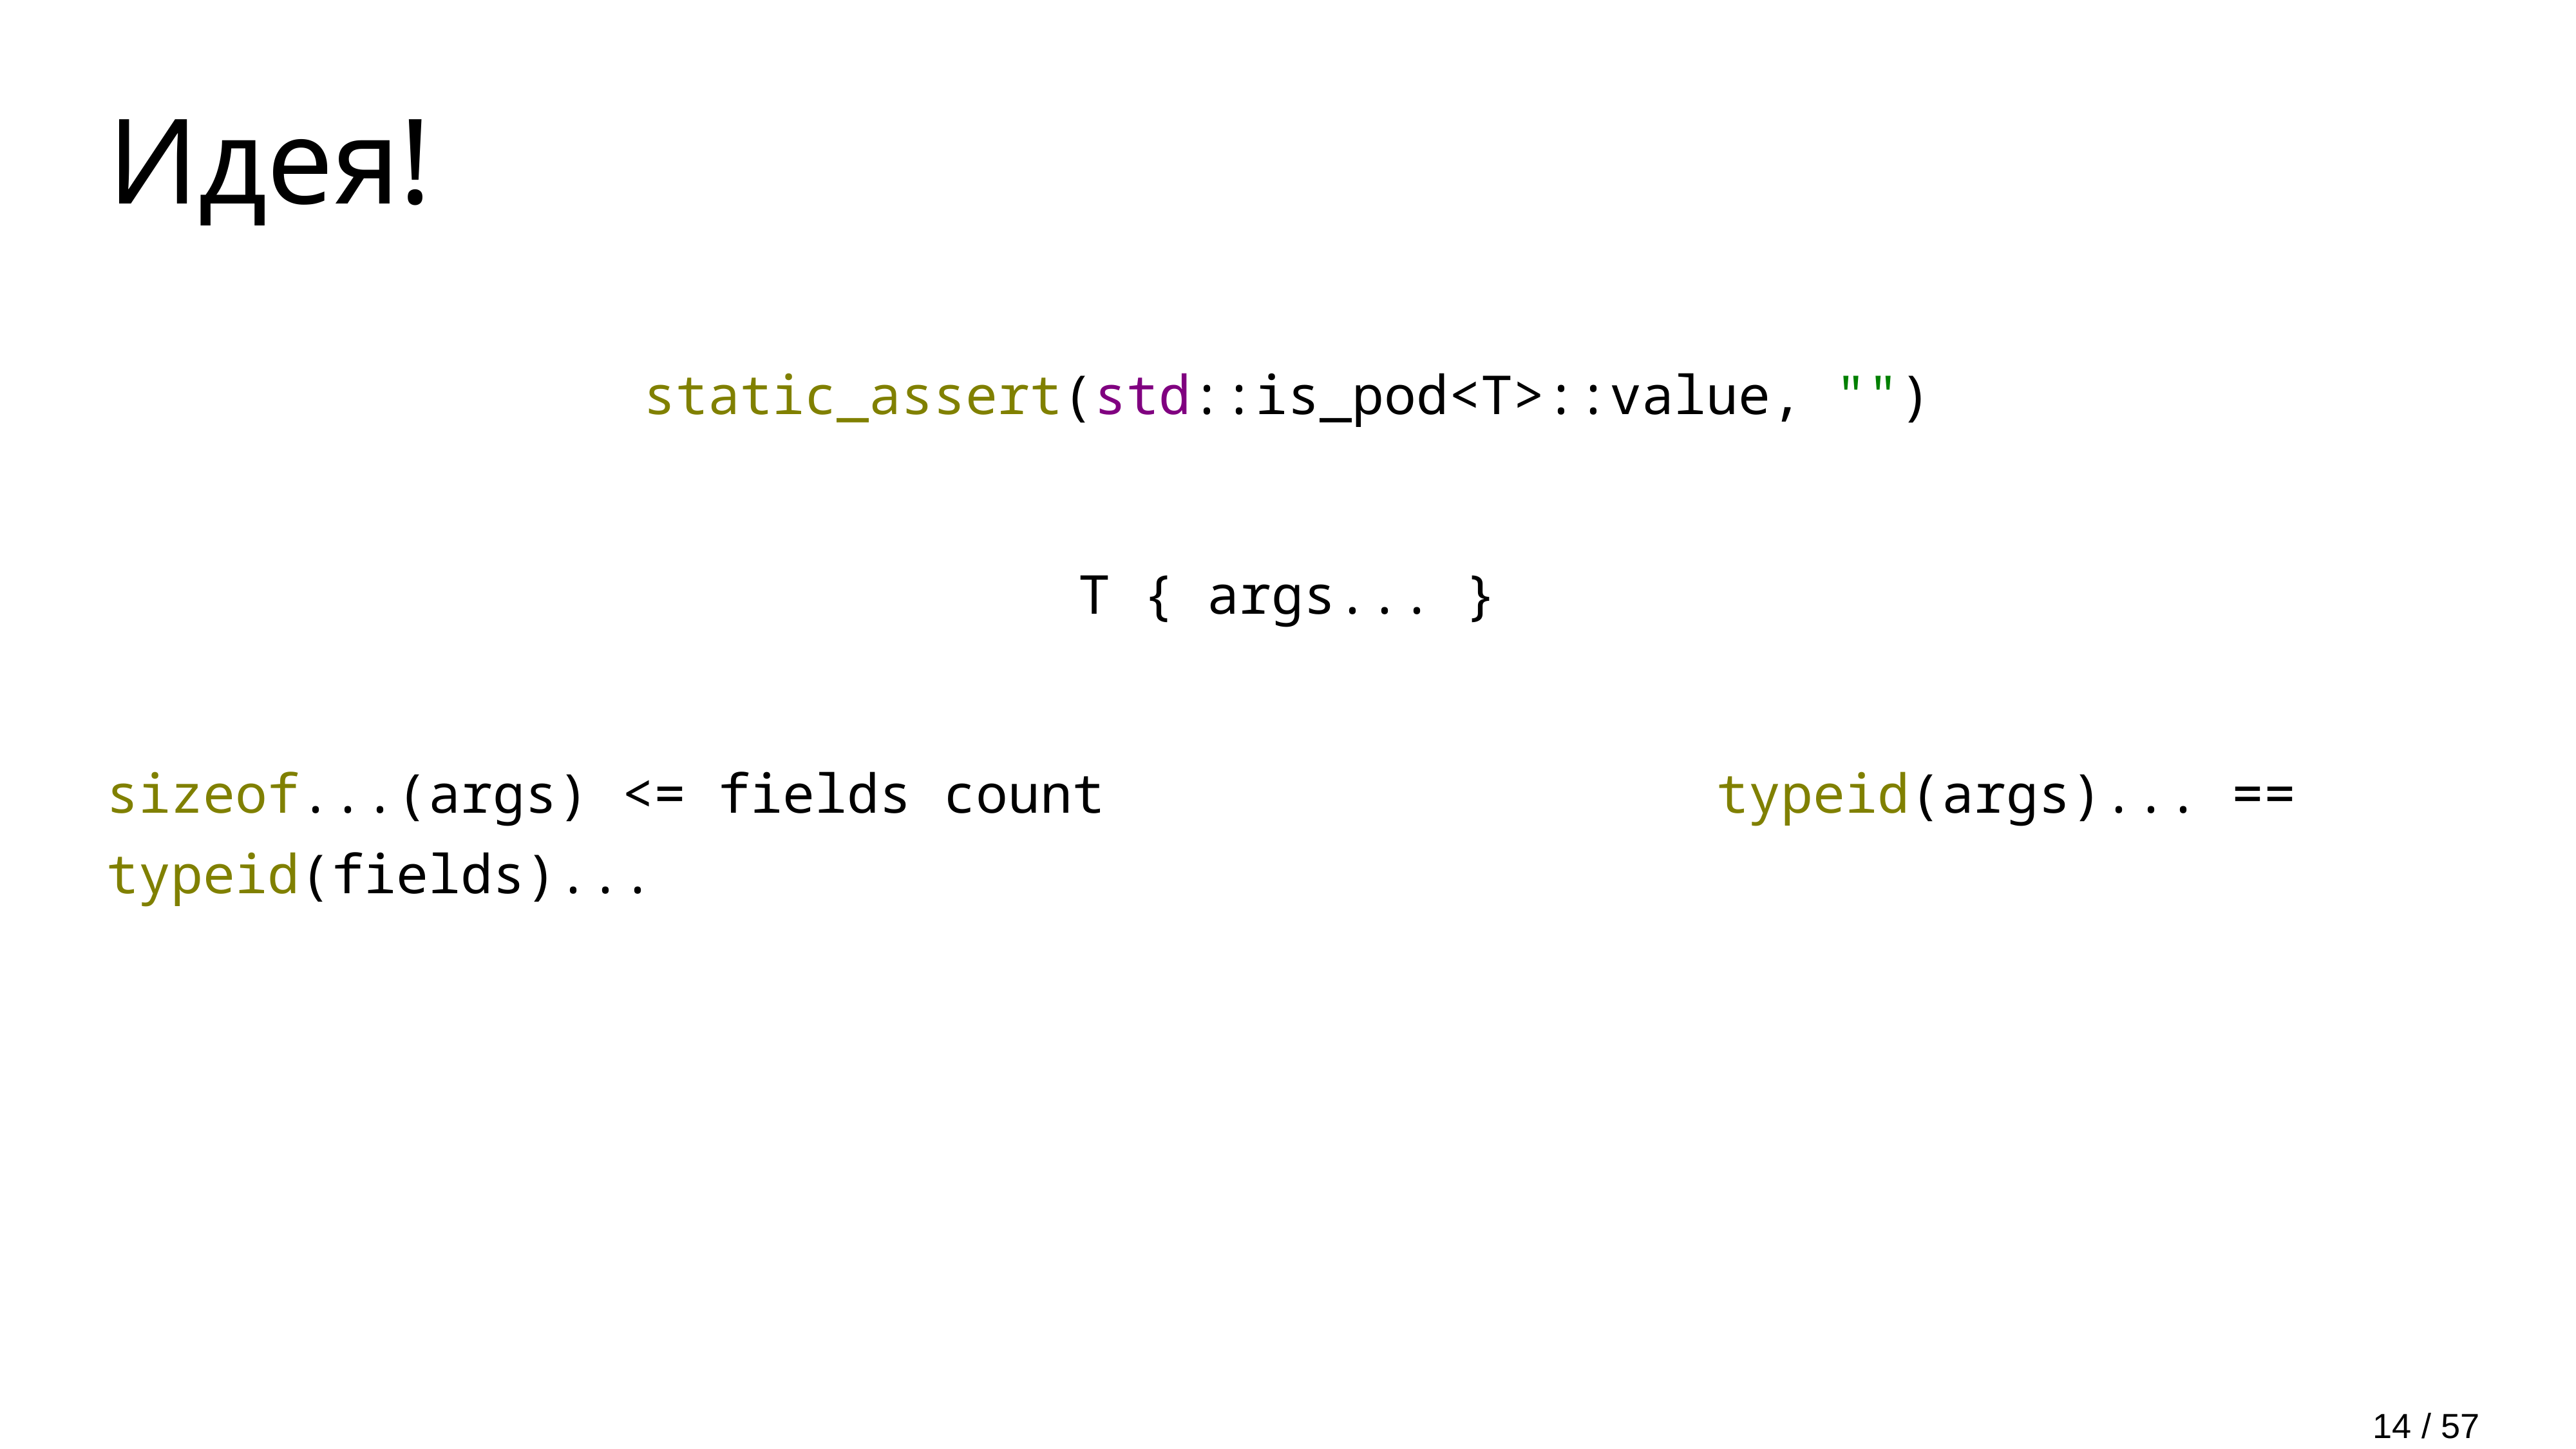

# Идея!
static_assert(std::is_pod<T>::value, "")
T { args... }
sizeof...(args) <= fields count typeid(args)... == typeid(fields)...